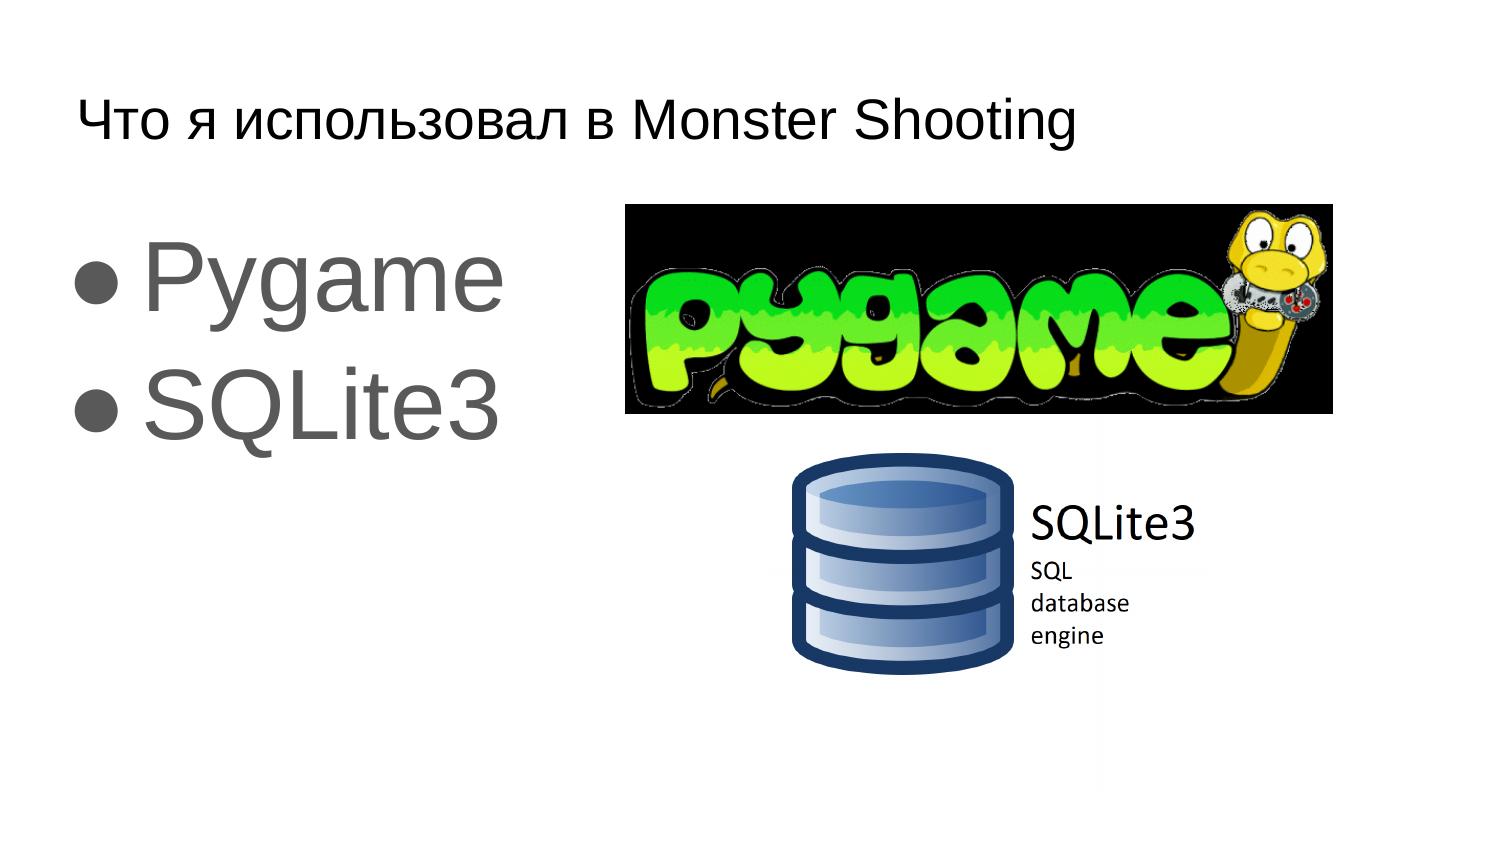

# Что я использовал в Monster Shooting
Pygame
SQLite3